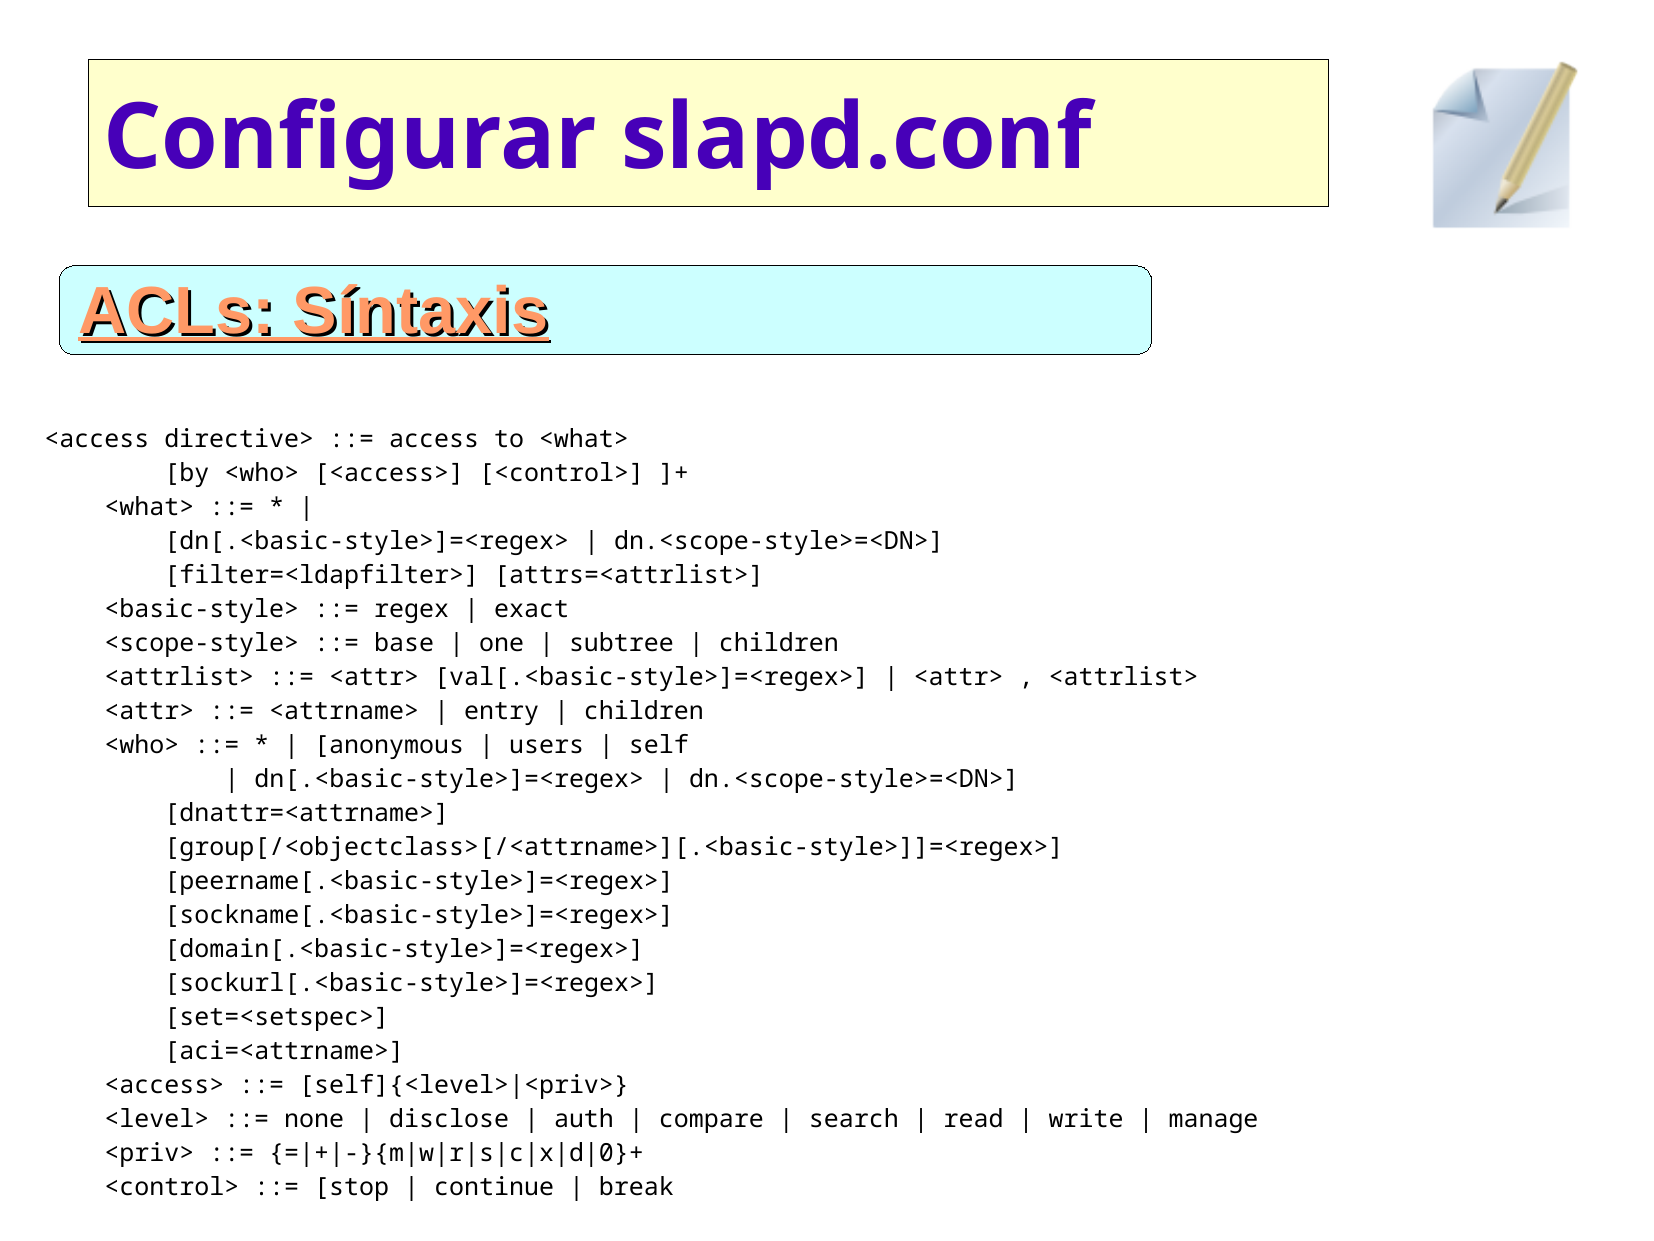

Configurar slapd.conf
ACLs: Síntaxis
<access directive> ::= access to <what>
 [by <who> [<access>] [<control>] ]+
 <what> ::= * |
 [dn[.<basic-style>]=<regex> | dn.<scope-style>=<DN>]
 [filter=<ldapfilter>] [attrs=<attrlist>]
 <basic-style> ::= regex | exact
 <scope-style> ::= base | one | subtree | children
 <attrlist> ::= <attr> [val[.<basic-style>]=<regex>] | <attr> , <attrlist>
 <attr> ::= <attrname> | entry | children
 <who> ::= * | [anonymous | users | self
 | dn[.<basic-style>]=<regex> | dn.<scope-style>=<DN>]
 [dnattr=<attrname>]
 [group[/<objectclass>[/<attrname>][.<basic-style>]]=<regex>]
 [peername[.<basic-style>]=<regex>]
 [sockname[.<basic-style>]=<regex>]
 [domain[.<basic-style>]=<regex>]
 [sockurl[.<basic-style>]=<regex>]
 [set=<setspec>]
 [aci=<attrname>]
 <access> ::= [self]{<level>|<priv>}
 <level> ::= none | disclose | auth | compare | search | read | write | manage
 <priv> ::= {=|+|-}{m|w|r|s|c|x|d|0}+
 <control> ::= [stop | continue | break